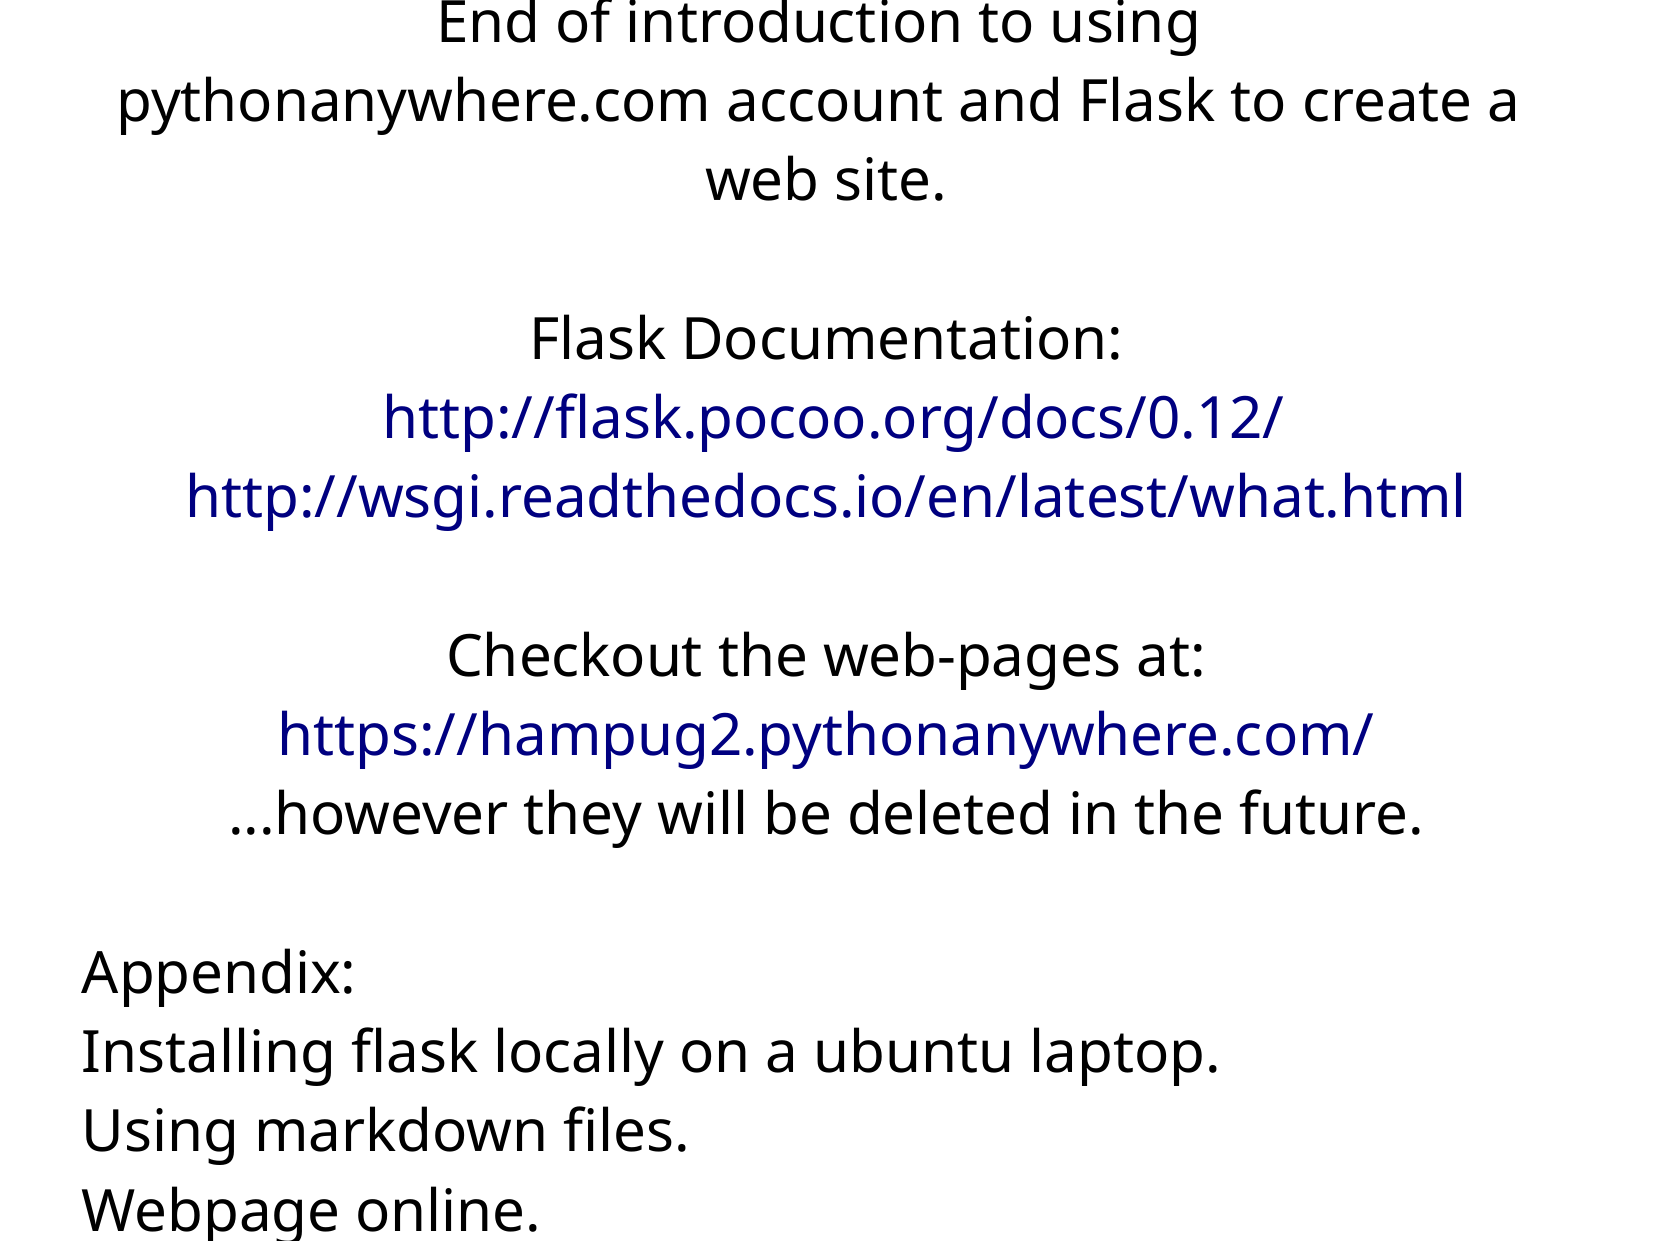

End of introduction to using
pythonanywhere.com account and Flask to create a
web site.
Flask Documentation:
 http://flask.pocoo.org/docs/0.12/
http://wsgi.readthedocs.io/en/latest/what.html
Checkout the web-pages at:
https://hampug2.pythonanywhere.com/
...however they will be deleted in the future.
Appendix:
Installing flask locally on a ubuntu laptop.
Using markdown files.
Webpage online.